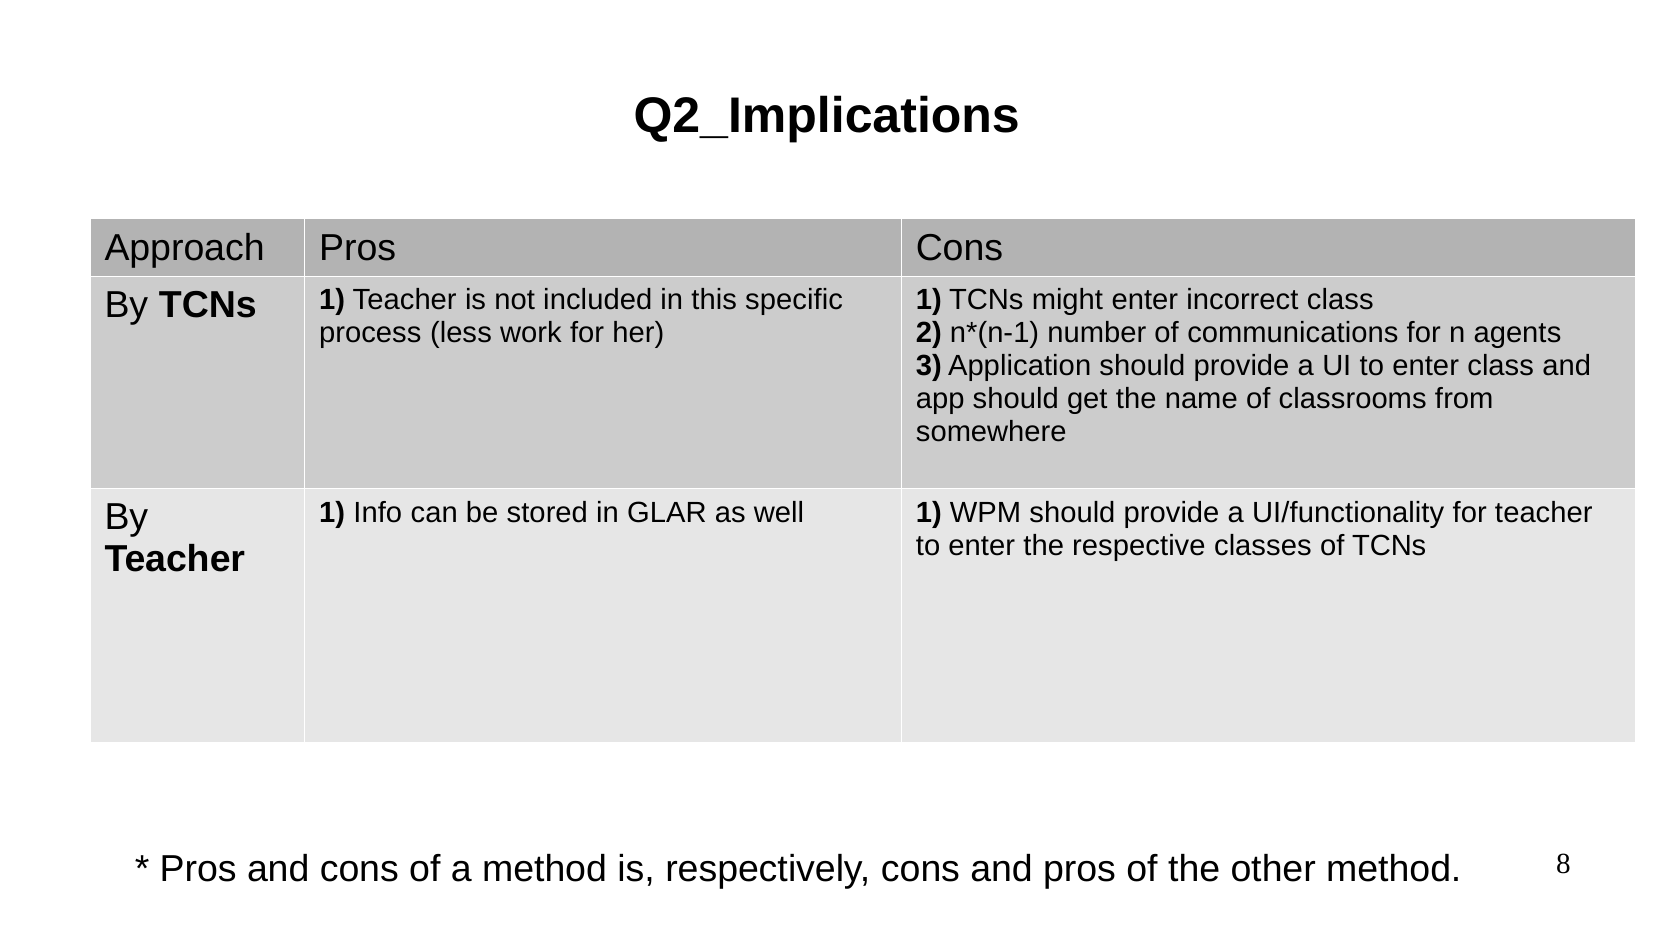

# Q2_Implications
| Approach | Pros | Cons |
| --- | --- | --- |
| By TCNs | 1) Teacher is not included in this specific process (less work for her) | 1) TCNs might enter incorrect class 2) n\*(n-1) number of communications for n agents 3) Application should provide a UI to enter class and app should get the name of classrooms from somewhere |
| By Teacher | 1) Info can be stored in GLAR as well | 1) WPM should provide a UI/functionality for teacher to enter the respective classes of TCNs |
* Pros and cons of a method is, respectively, cons and pros of the other method.
8